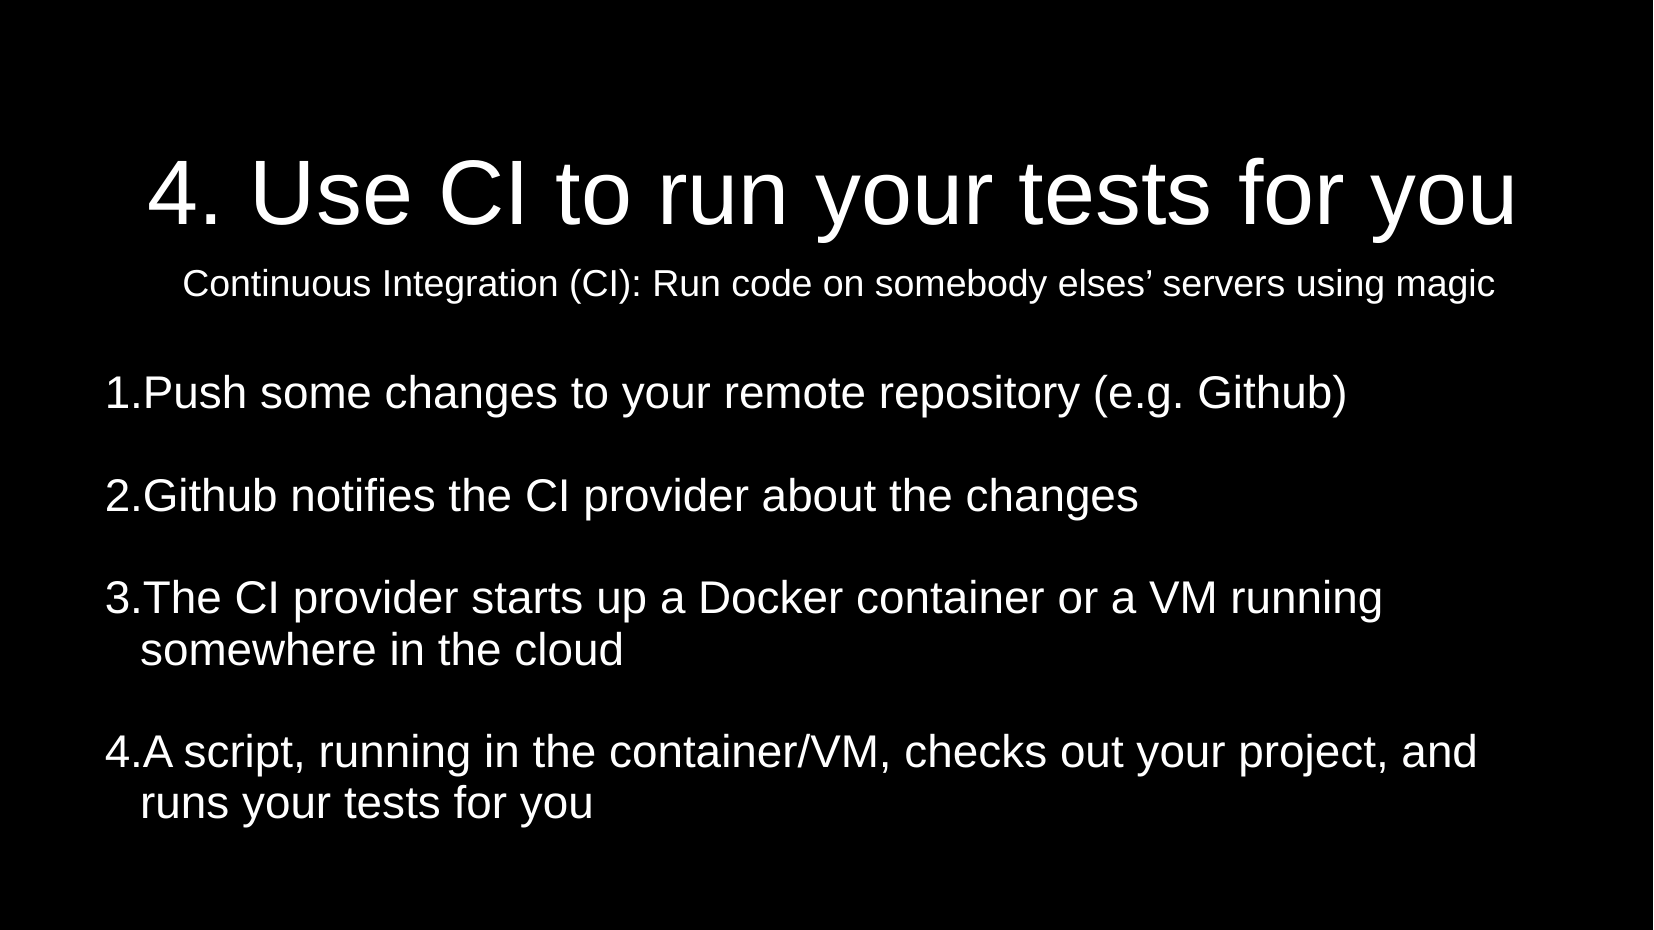

# 4. Use CI to run your tests for you
Continuous Integration (CI): Run code on somebody elses’ servers using magic
Push some changes to your remote repository (e.g. Github)
Github notifies the CI provider about the changes
The CI provider starts up a Docker container or a VM running somewhere in the cloud
A script, running in the container/VM, checks out your project, and runs your tests for you